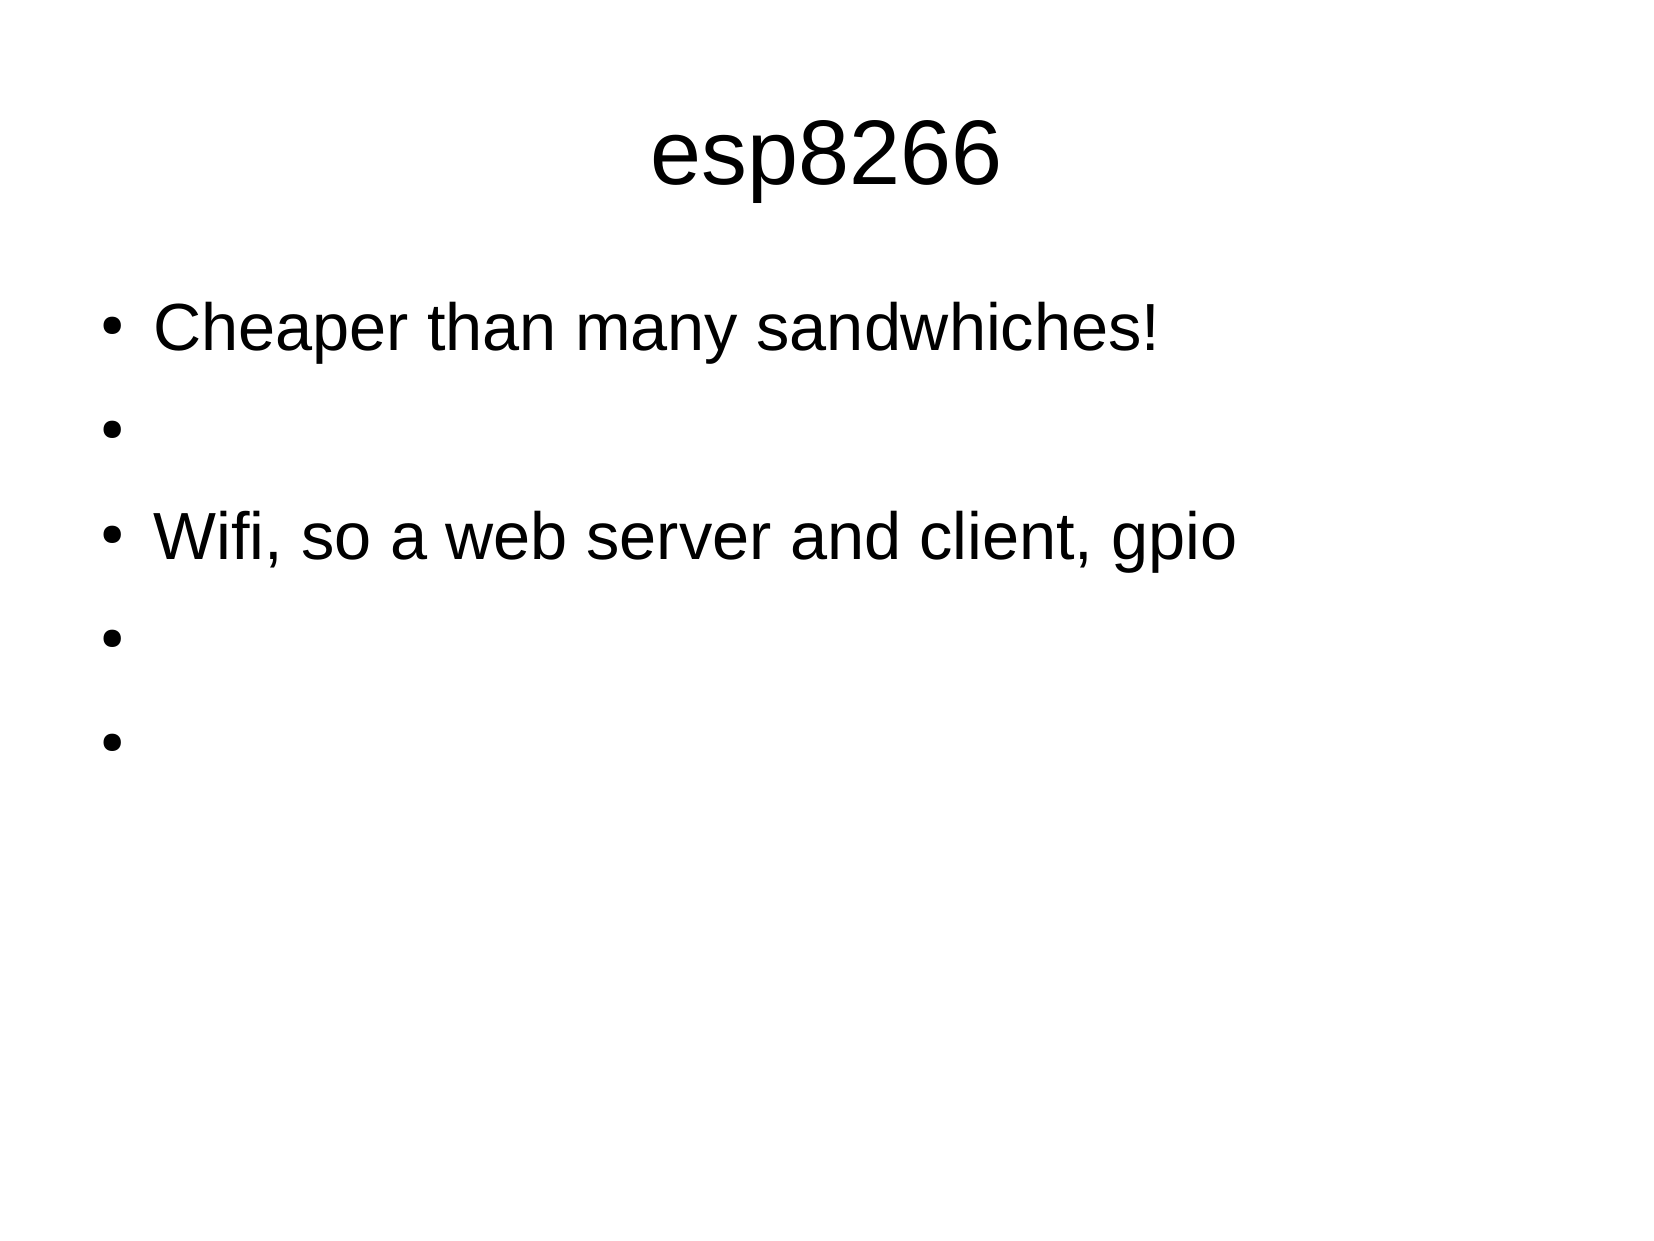

# esp8266
Cheaper than many sandwhiches!
Wifi, so a web server and client, gpio